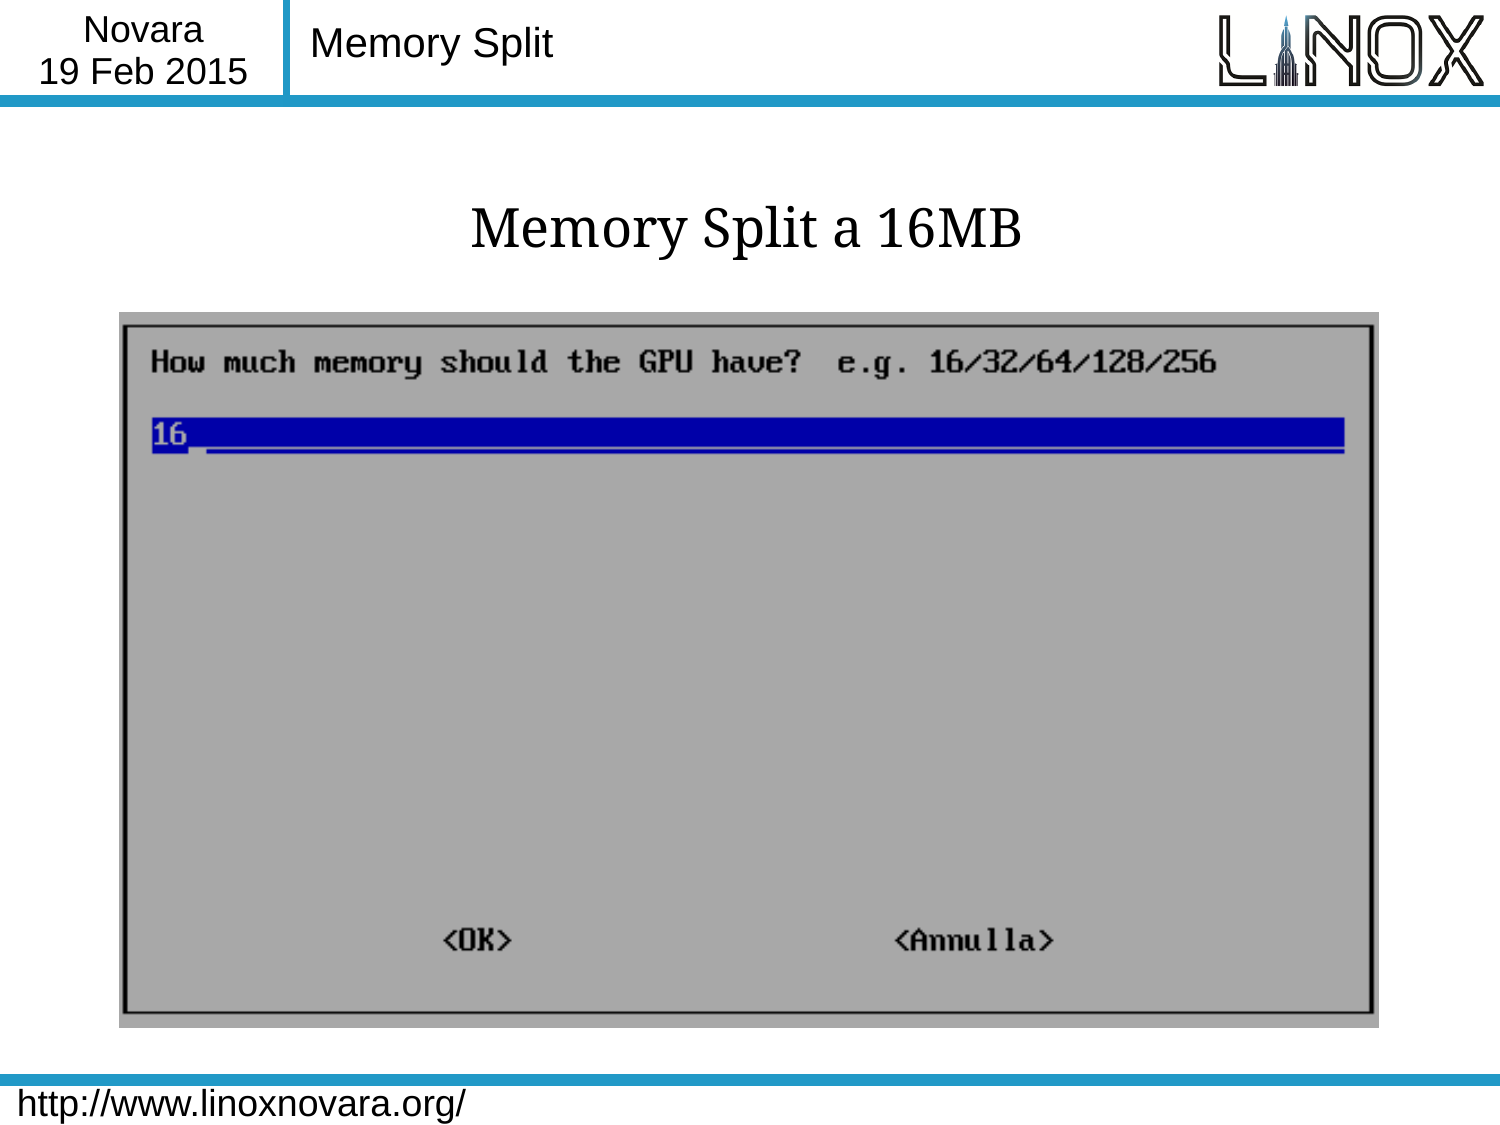

# Memory Split
Memory Split a 16MB